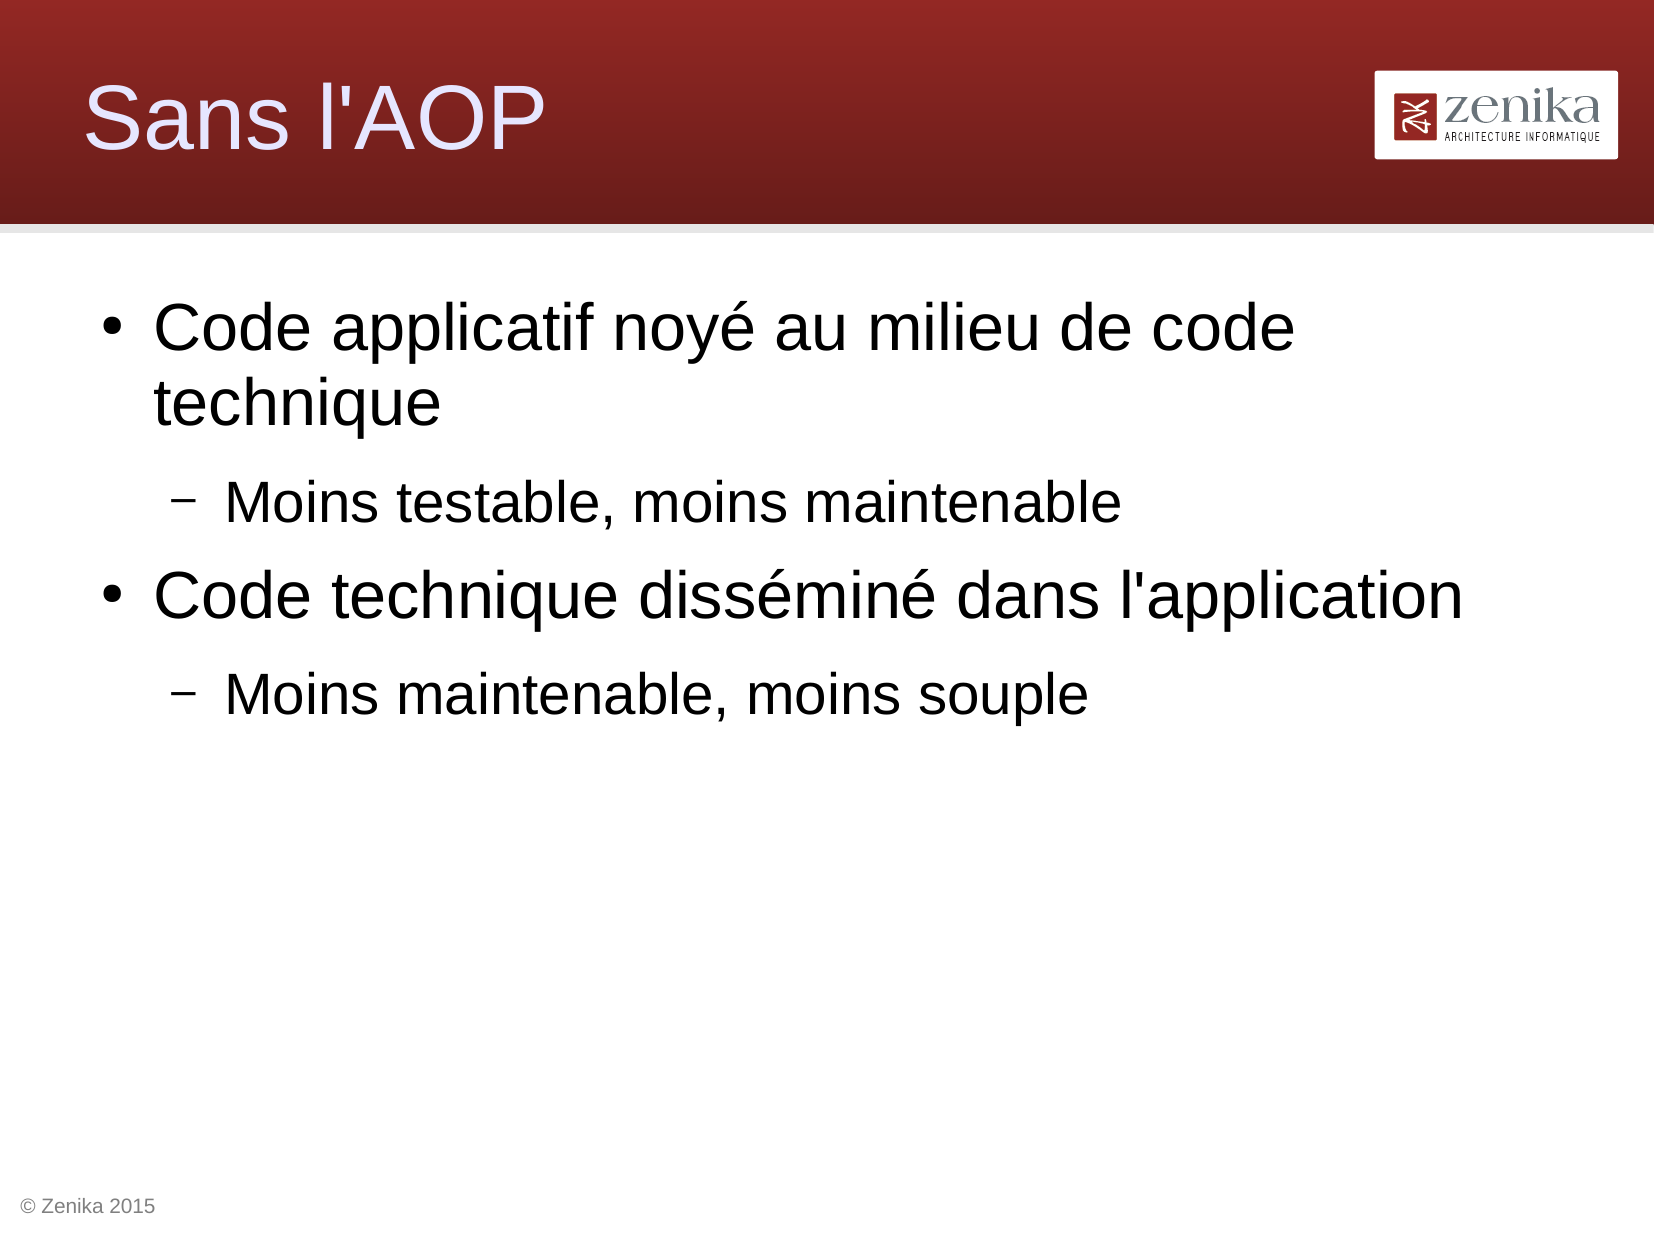

# Sans l'AOP
Code applicatif noyé au milieu de code technique
Moins testable, moins maintenable
Code technique disséminé dans l'application
Moins maintenable, moins souple